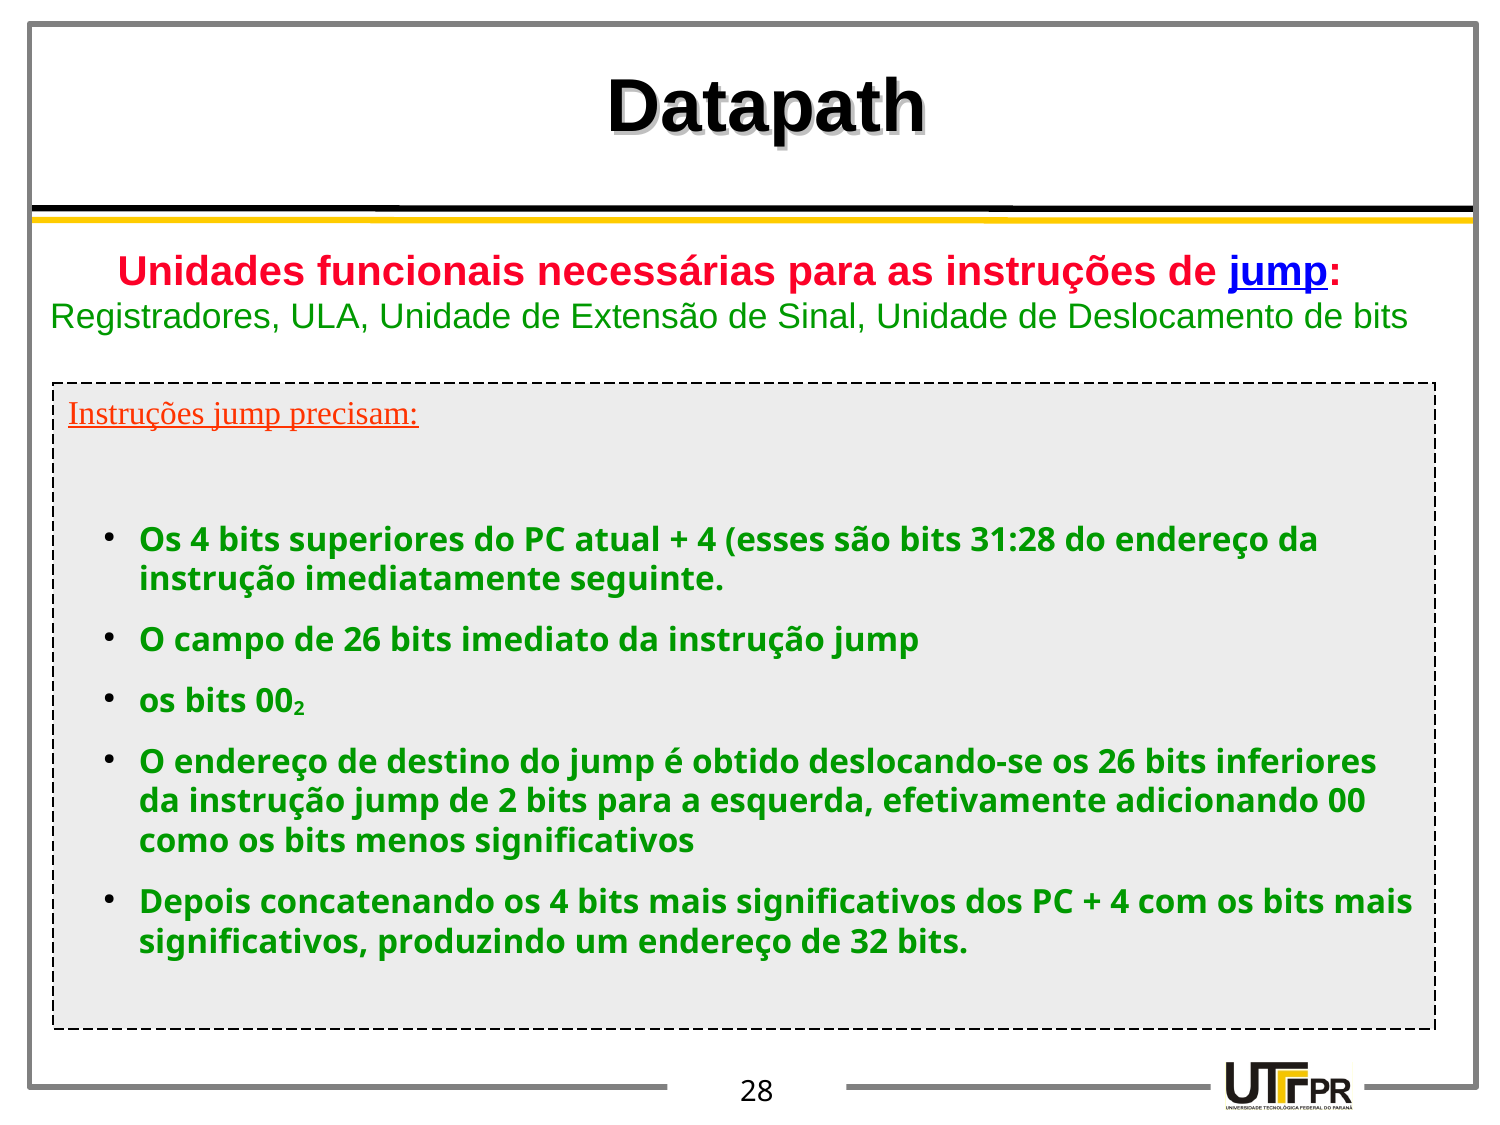

# Datapath
Unidades funcionais necessárias para as instruções de jump:
Registradores, ULA, Unidade de Extensão de Sinal, Unidade de Deslocamento de bits
Instruções jump precisam:
Os 4 bits superiores do PC atual + 4 (esses são bits 31:28 do endereço da instrução imediatamente seguinte.
O campo de 26 bits imediato da instrução jump
os bits 002
O endereço de destino do jump é obtido deslocando-se os 26 bits inferiores da instrução jump de 2 bits para a esquerda, efetivamente adicionando 00 como os bits menos significativos
Depois concatenando os 4 bits mais significativos dos PC + 4 com os bits mais significativos, produzindo um endereço de 32 bits.